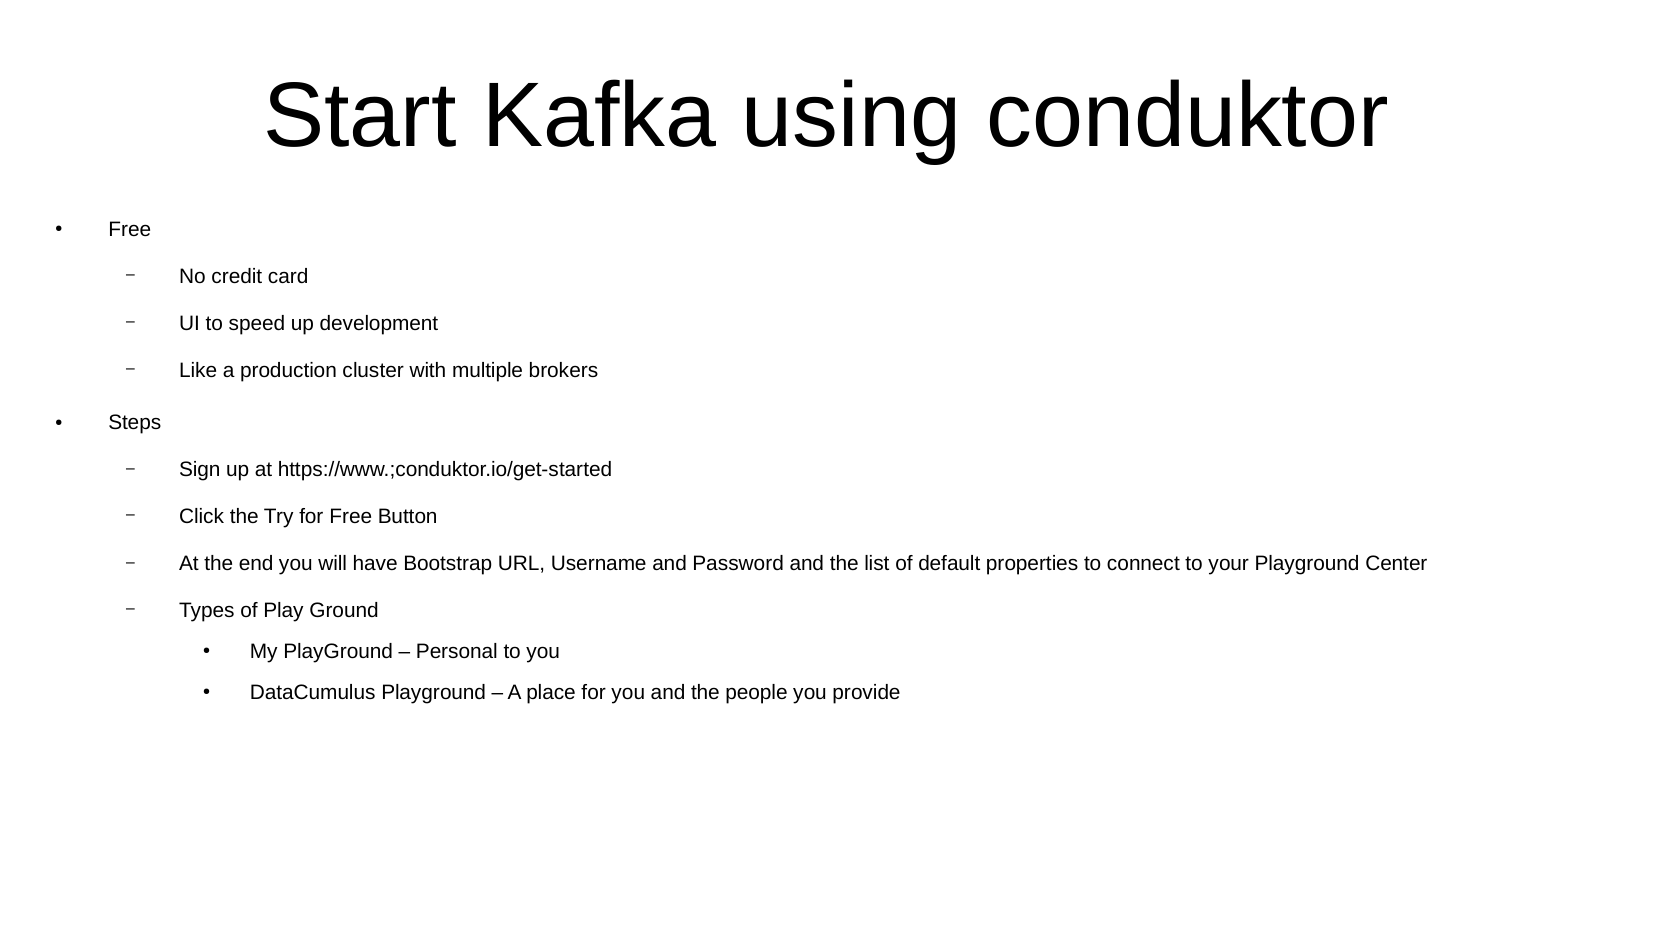

# Start Kafka using conduktor
Free
No credit card
UI to speed up development
Like a production cluster with multiple brokers
Steps
Sign up at https://www.;conduktor.io/get-started
Click the Try for Free Button
At the end you will have Bootstrap URL, Username and Password and the list of default properties to connect to your Playground Center
Types of Play Ground
My PlayGround – Personal to you
DataCumulus Playground – A place for you and the people you provide